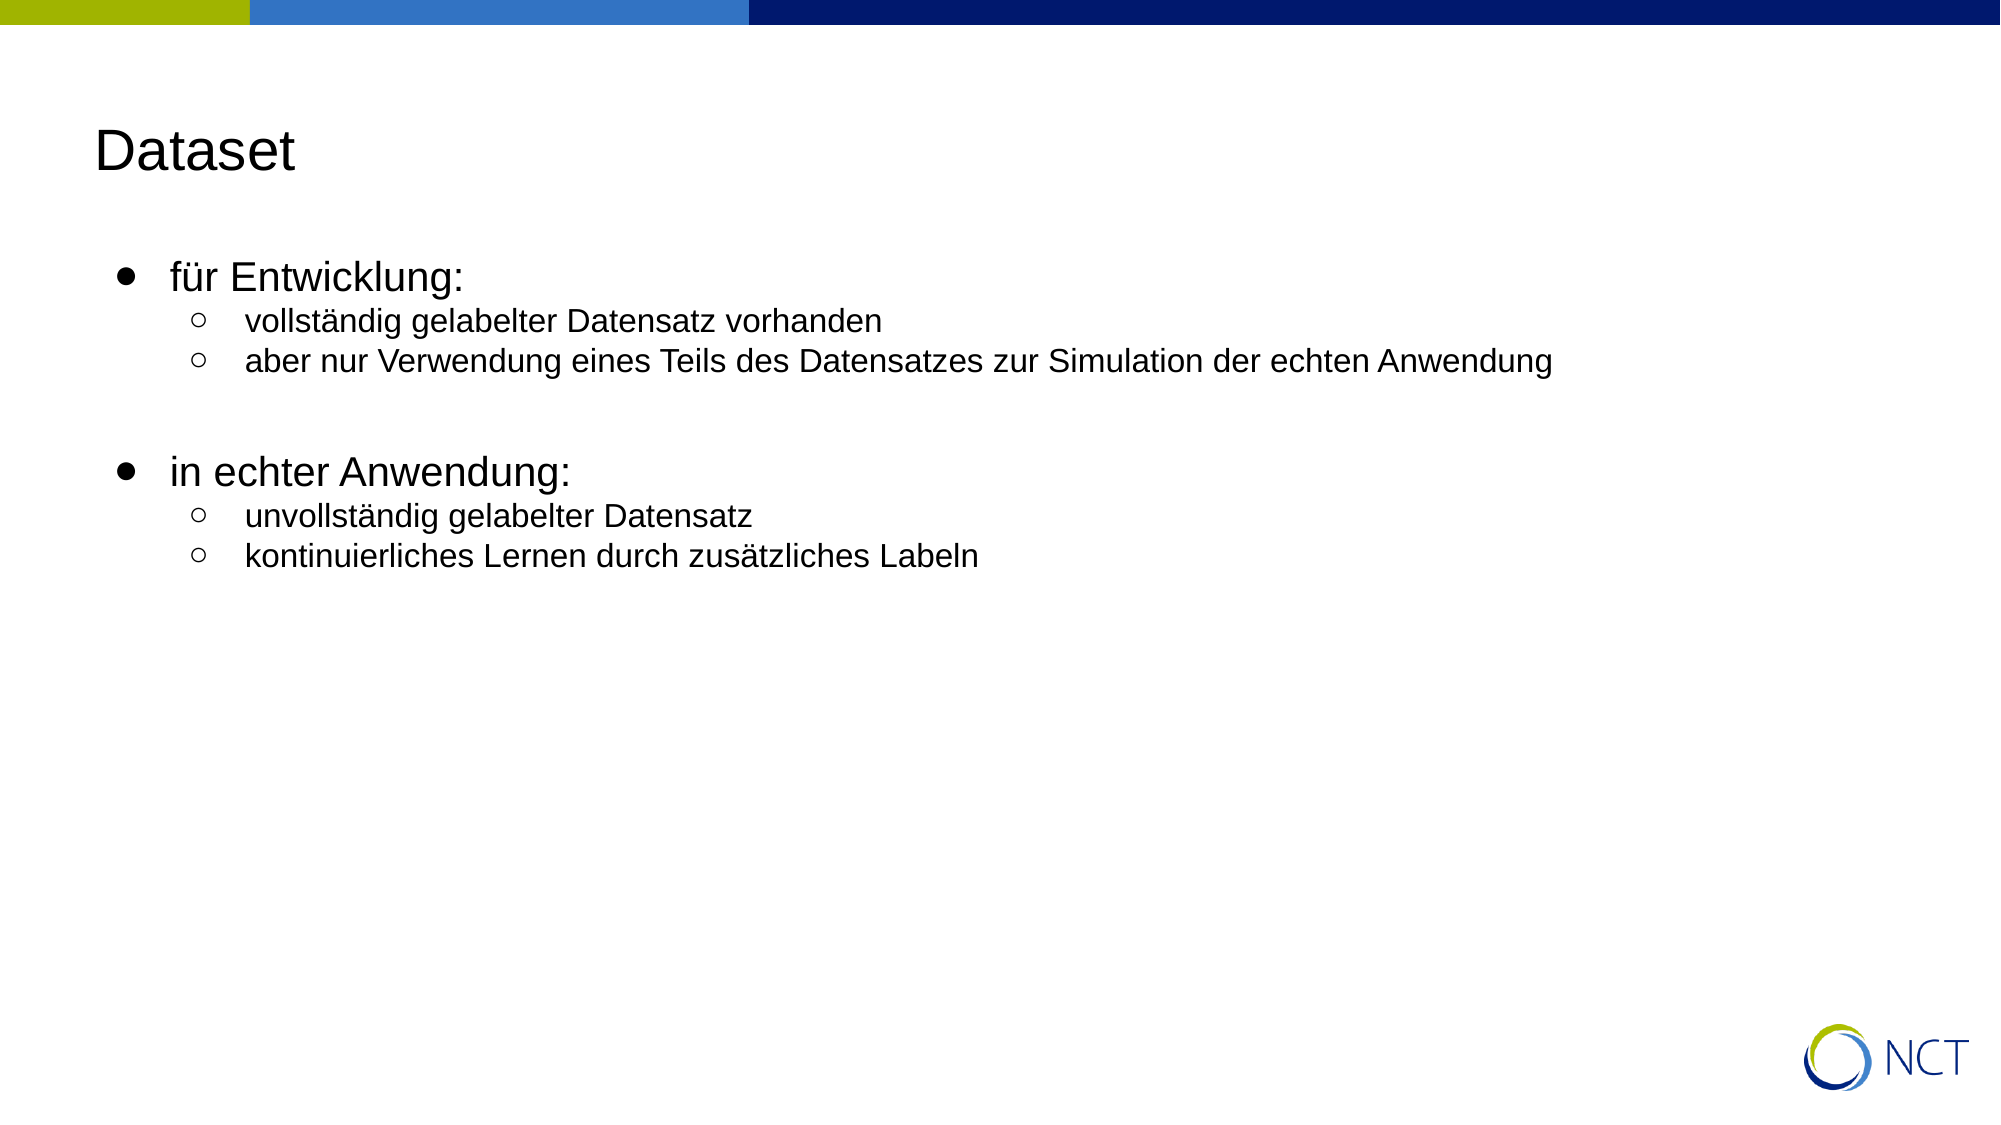

# Dataset
für Entwicklung:
vollständig gelabelter Datensatz vorhanden
aber nur Verwendung eines Teils des Datensatzes zur Simulation der echten Anwendung
in echter Anwendung:
unvollständig gelabelter Datensatz
kontinuierliches Lernen durch zusätzliches Labeln